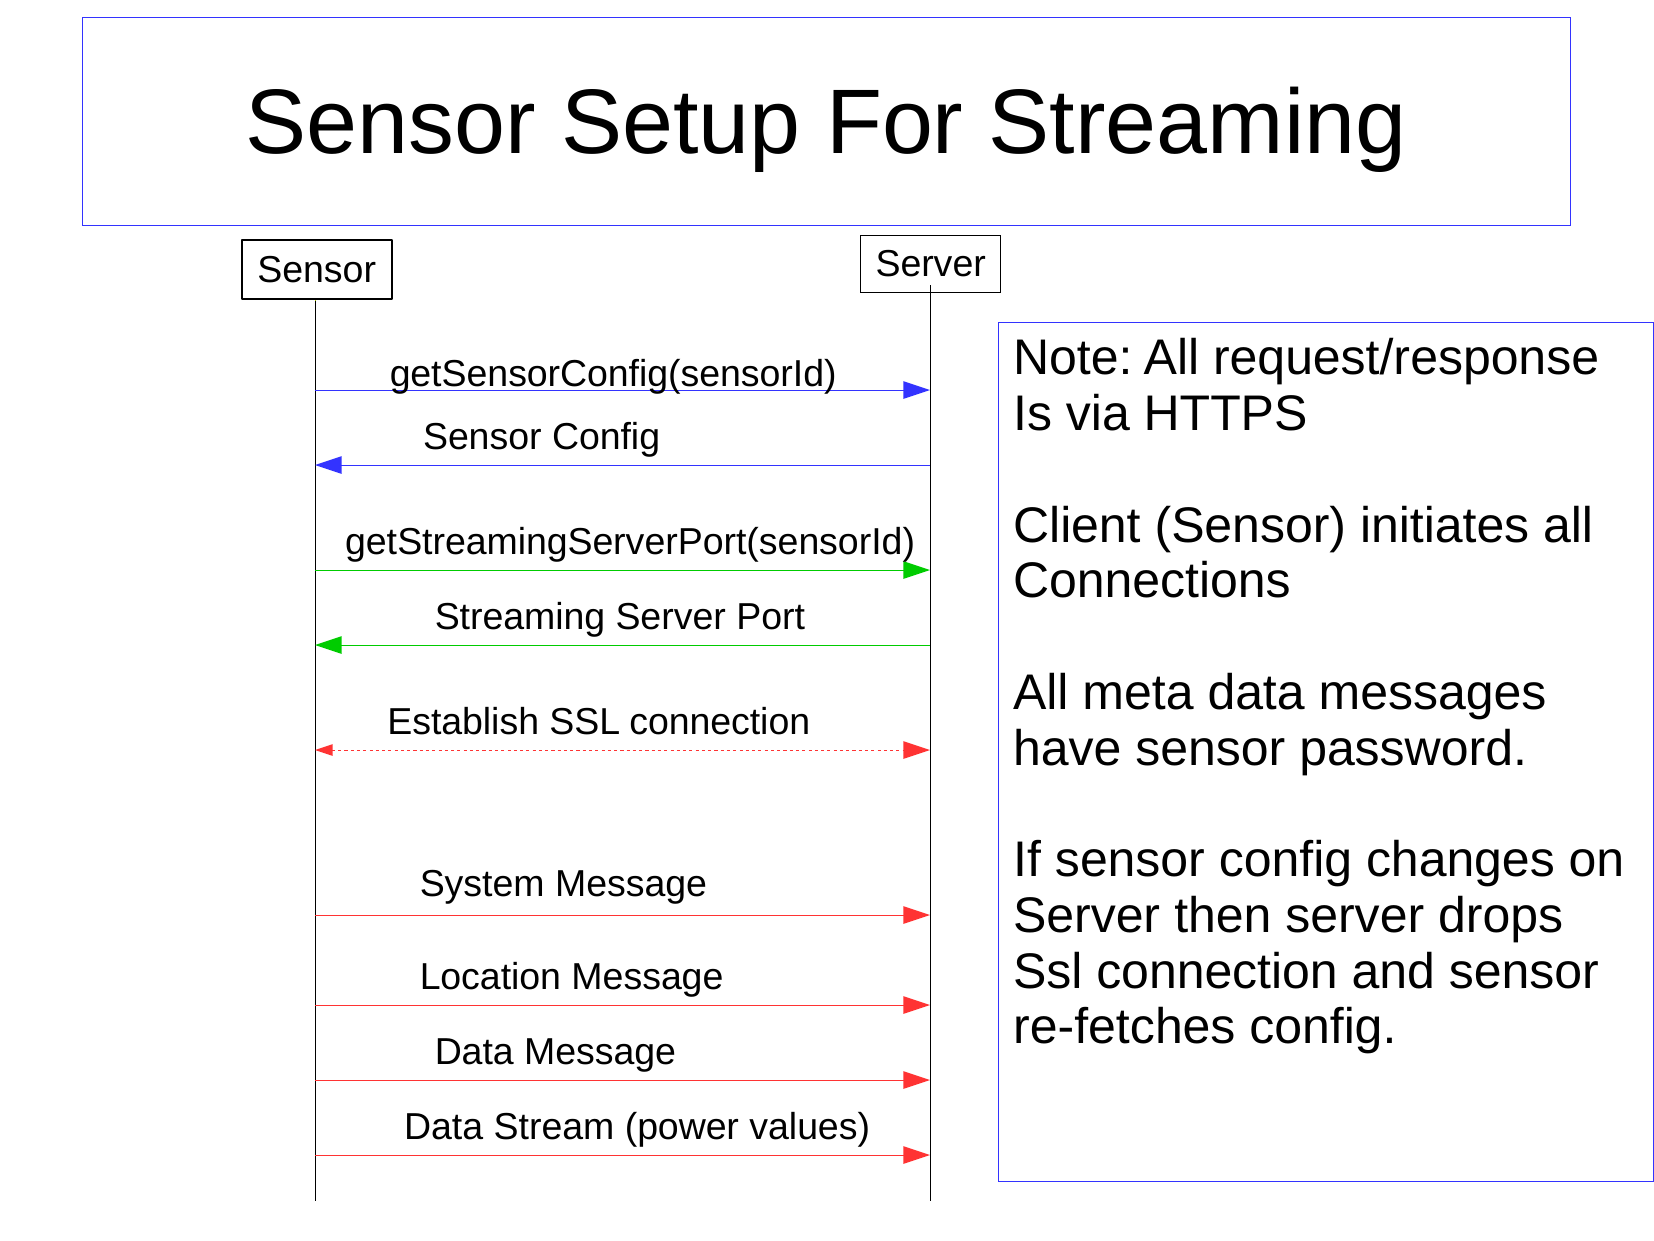

# Sensor Setup For Streaming
Server
Sensor
Note: All request/response
Is via HTTPS
Client (Sensor) initiates all
Connections
All meta data messages
have sensor password.
If sensor config changes on
Server then server drops
Ssl connection and sensor
re-fetches config.
getSensorConfig(sensorId)
Sensor Config
getStreamingServerPort(sensorId)
Streaming Server Port
Establish SSL connection
System Message
Location Message
Data Message
Data Stream (power values)